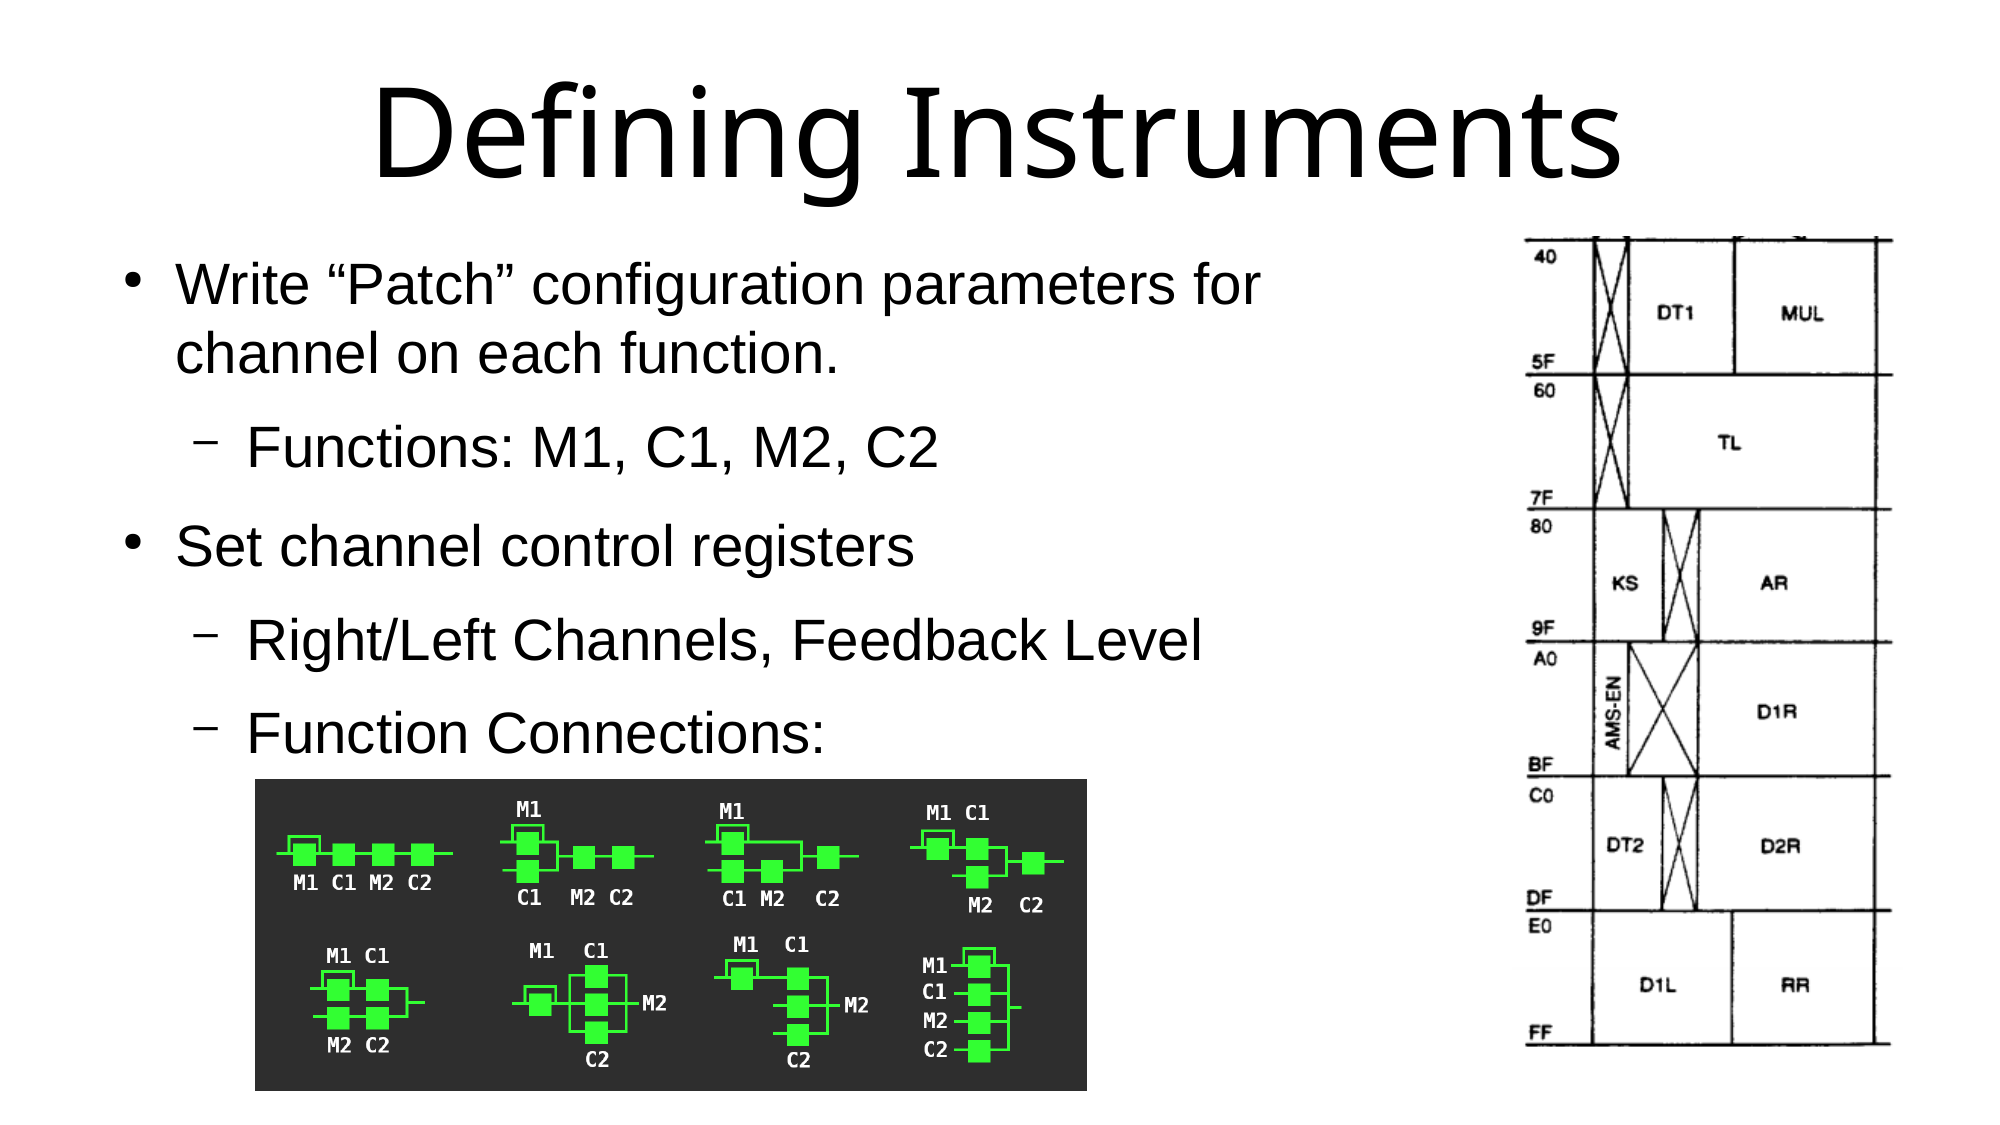

Defining Instruments
# Write “Patch” configuration parameters for channel on each function.
Functions: M1, C1, M2, C2
Set channel control registers
Right/Left Channels, Feedback Level
Function Connections: